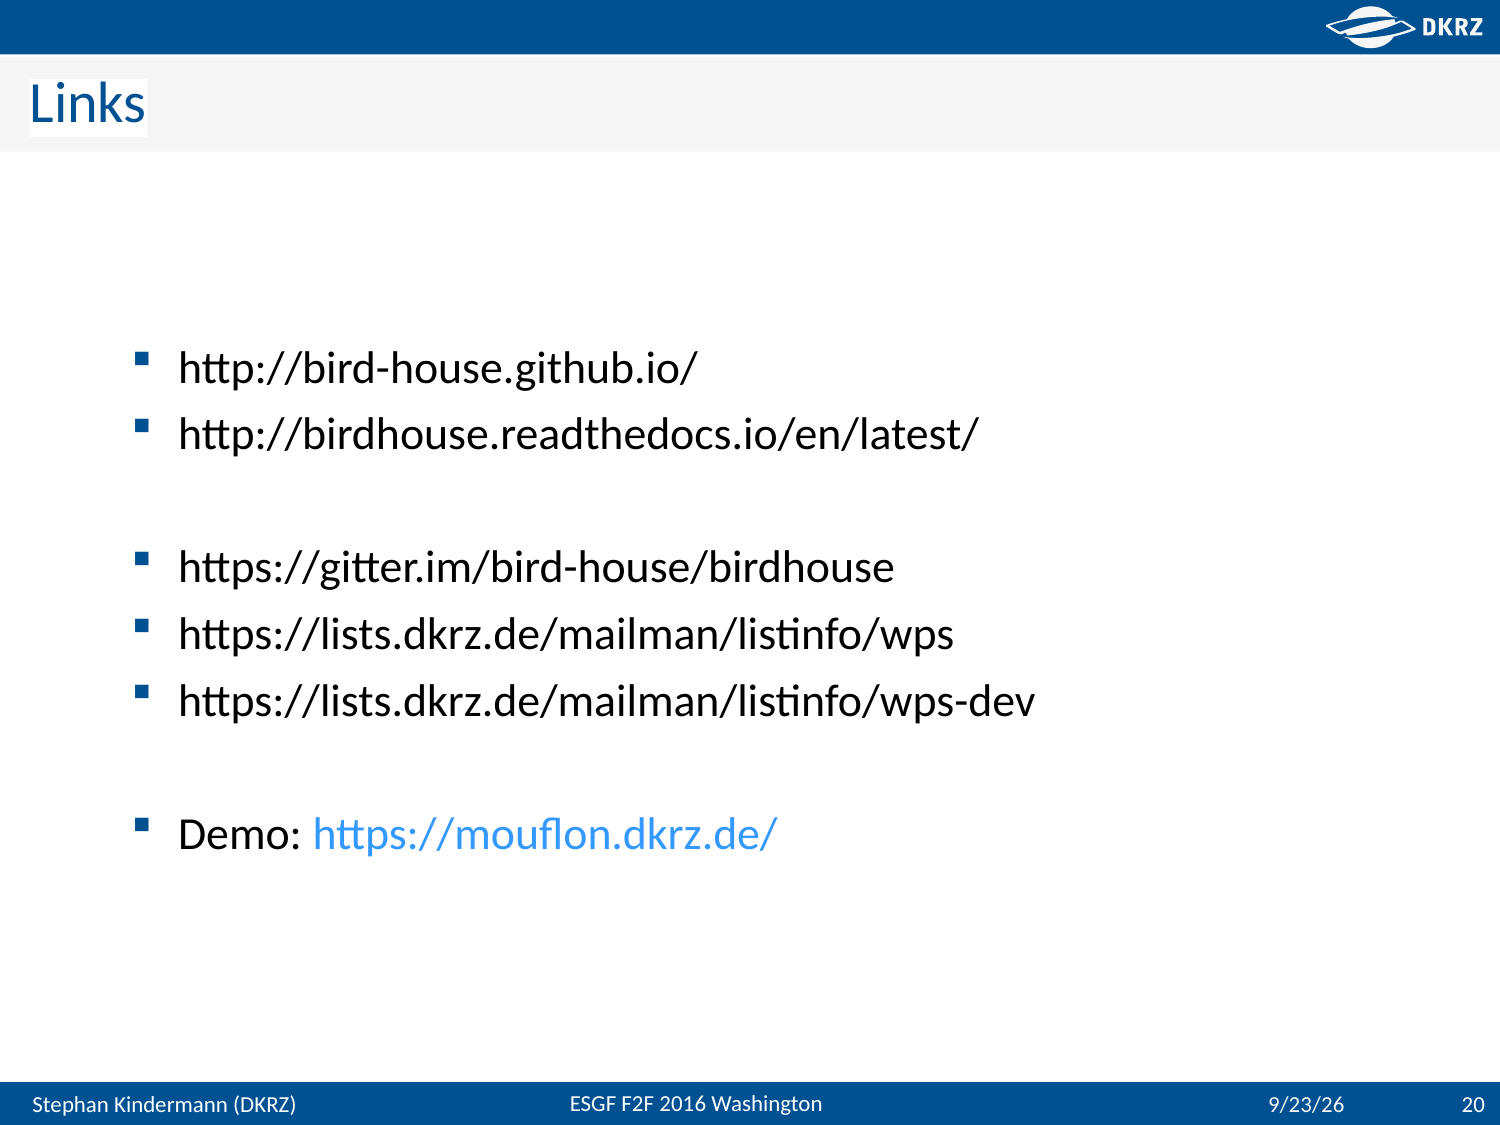

# Links
http://bird-house.github.io/
http://birdhouse.readthedocs.io/en/latest/
https://gitter.im/bird-house/birdhouse
https://lists.dkrz.de/mailman/listinfo/wps
https://lists.dkrz.de/mailman/listinfo/wps-dev
Demo: https://mouflon.dkrz.de/